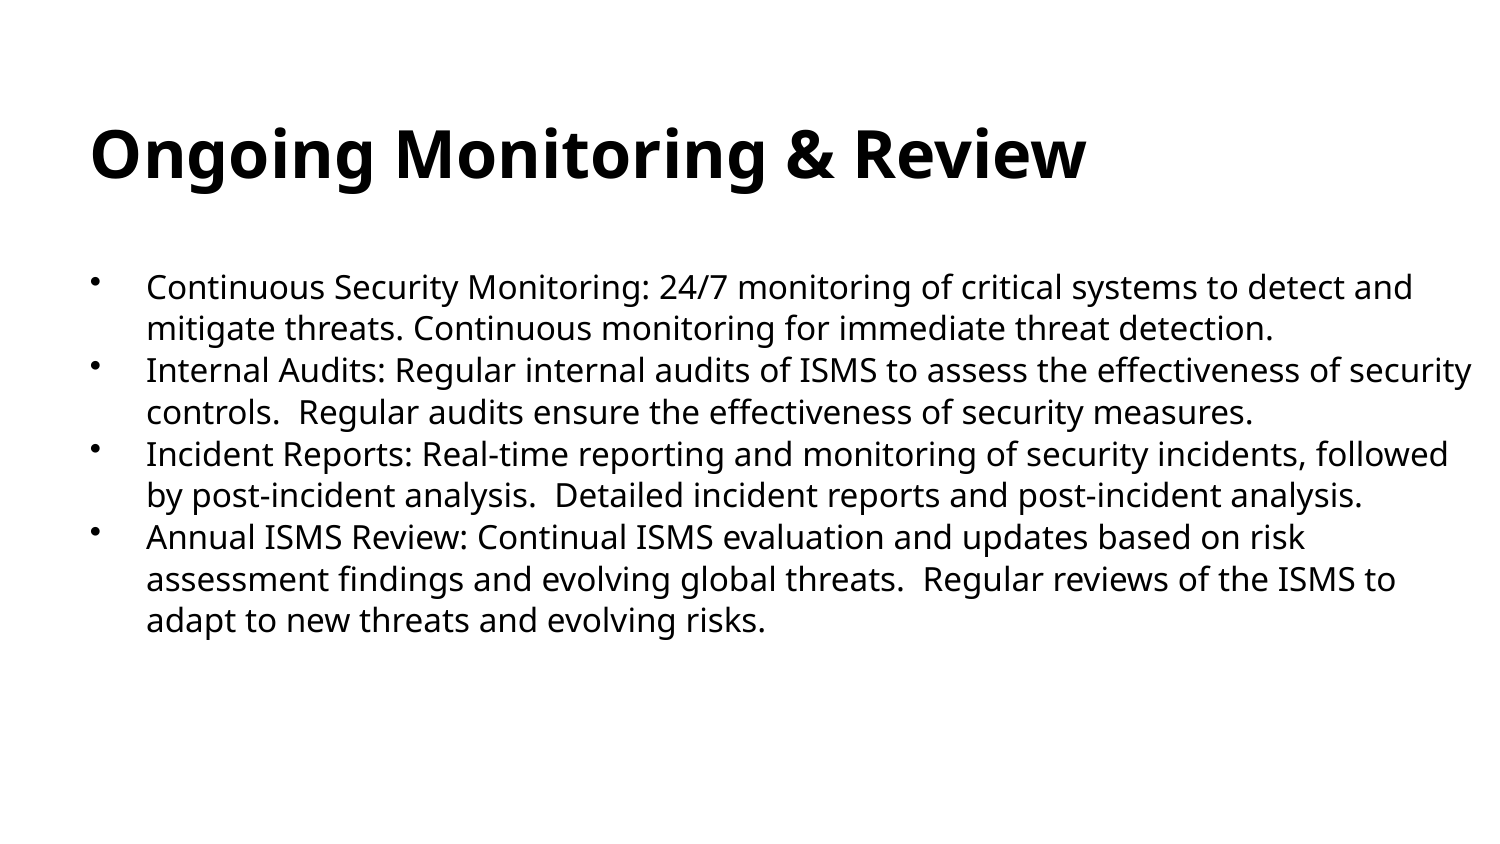

Ongoing Monitoring & Review
Continuous Security Monitoring: 24/7 monitoring of critical systems to detect and mitigate threats. Continuous monitoring for immediate threat detection.
Internal Audits: Regular internal audits of ISMS to assess the effectiveness of security controls. Regular audits ensure the effectiveness of security measures.
Incident Reports: Real-time reporting and monitoring of security incidents, followed by post-incident analysis. Detailed incident reports and post-incident analysis.
Annual ISMS Review: Continual ISMS evaluation and updates based on risk assessment findings and evolving global threats. Regular reviews of the ISMS to adapt to new threats and evolving risks.